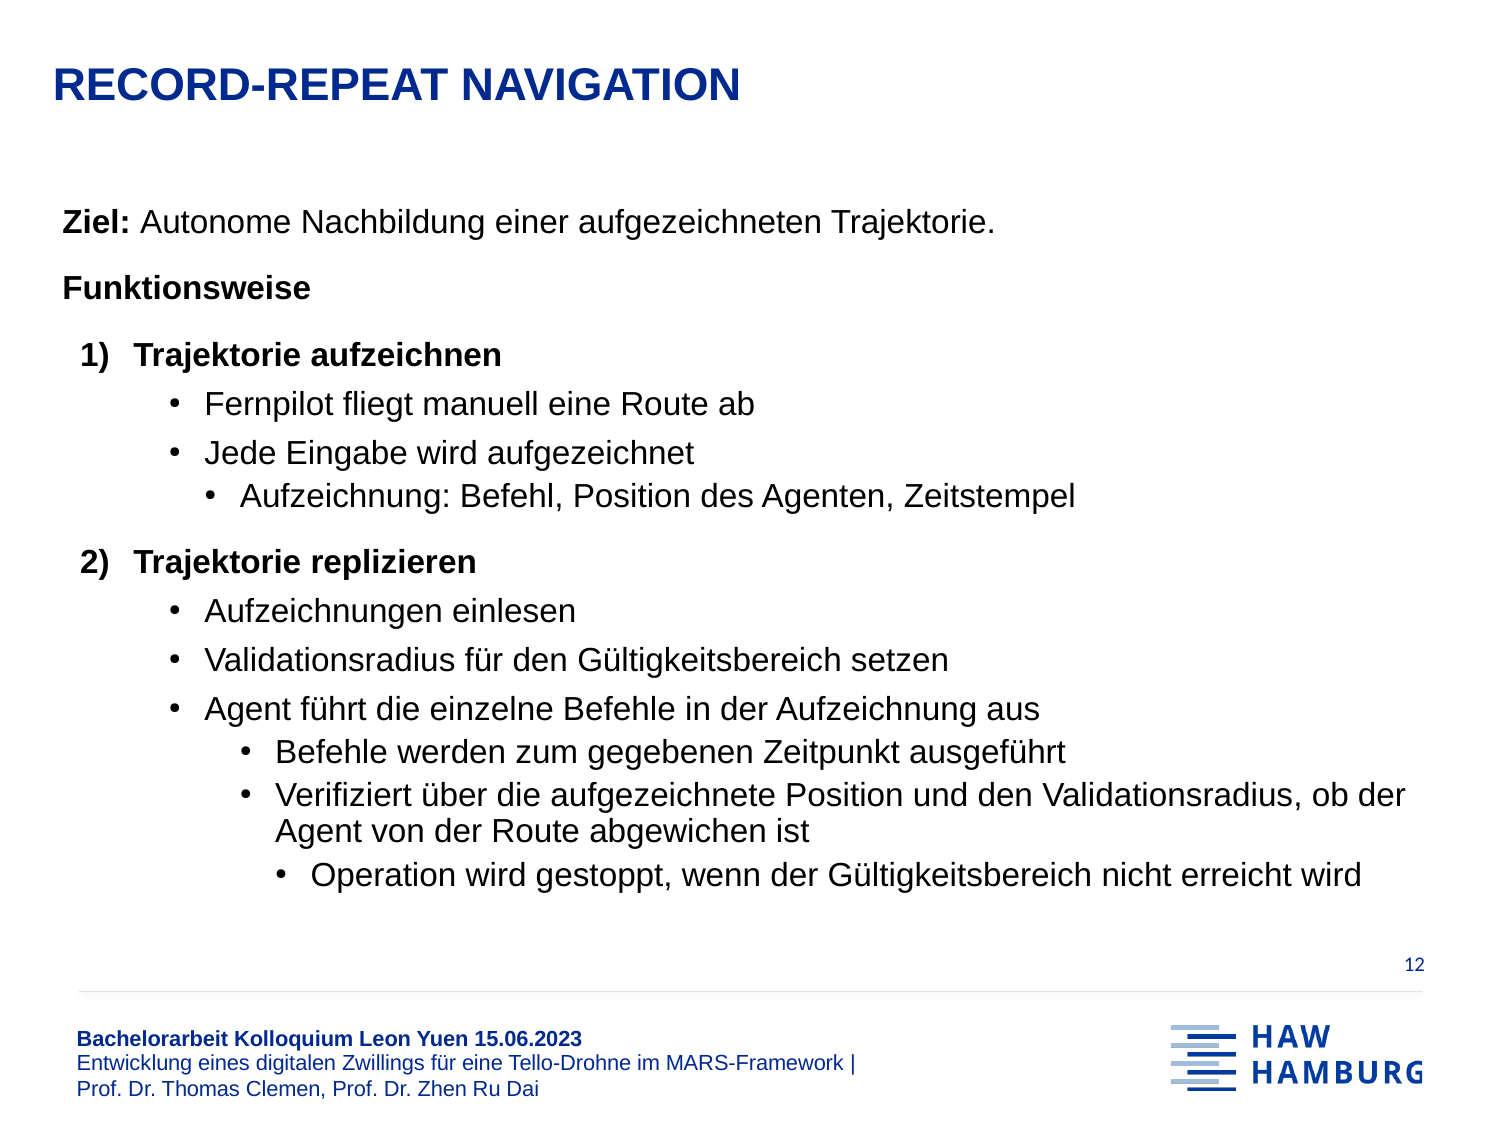

# RECORD-REPEAT NAVIGATION
Ziel: Autonome Nachbildung einer aufgezeichneten Trajektorie.
Funktionsweise
Trajektorie aufzeichnen
Fernpilot fliegt manuell eine Route ab
Jede Eingabe wird aufgezeichnet
Aufzeichnung: Befehl, Position des Agenten, Zeitstempel
Trajektorie replizieren
Aufzeichnungen einlesen
Validationsradius für den Gültigkeitsbereich setzen
Agent führt die einzelne Befehle in der Aufzeichnung aus
Befehle werden zum gegebenen Zeitpunkt ausgeführt
Verifiziert über die aufgezeichnete Position und den Validationsradius, ob der Agent von der Route abgewichen ist
Operation wird gestoppt, wenn der Gültigkeitsbereich nicht erreicht wird
12